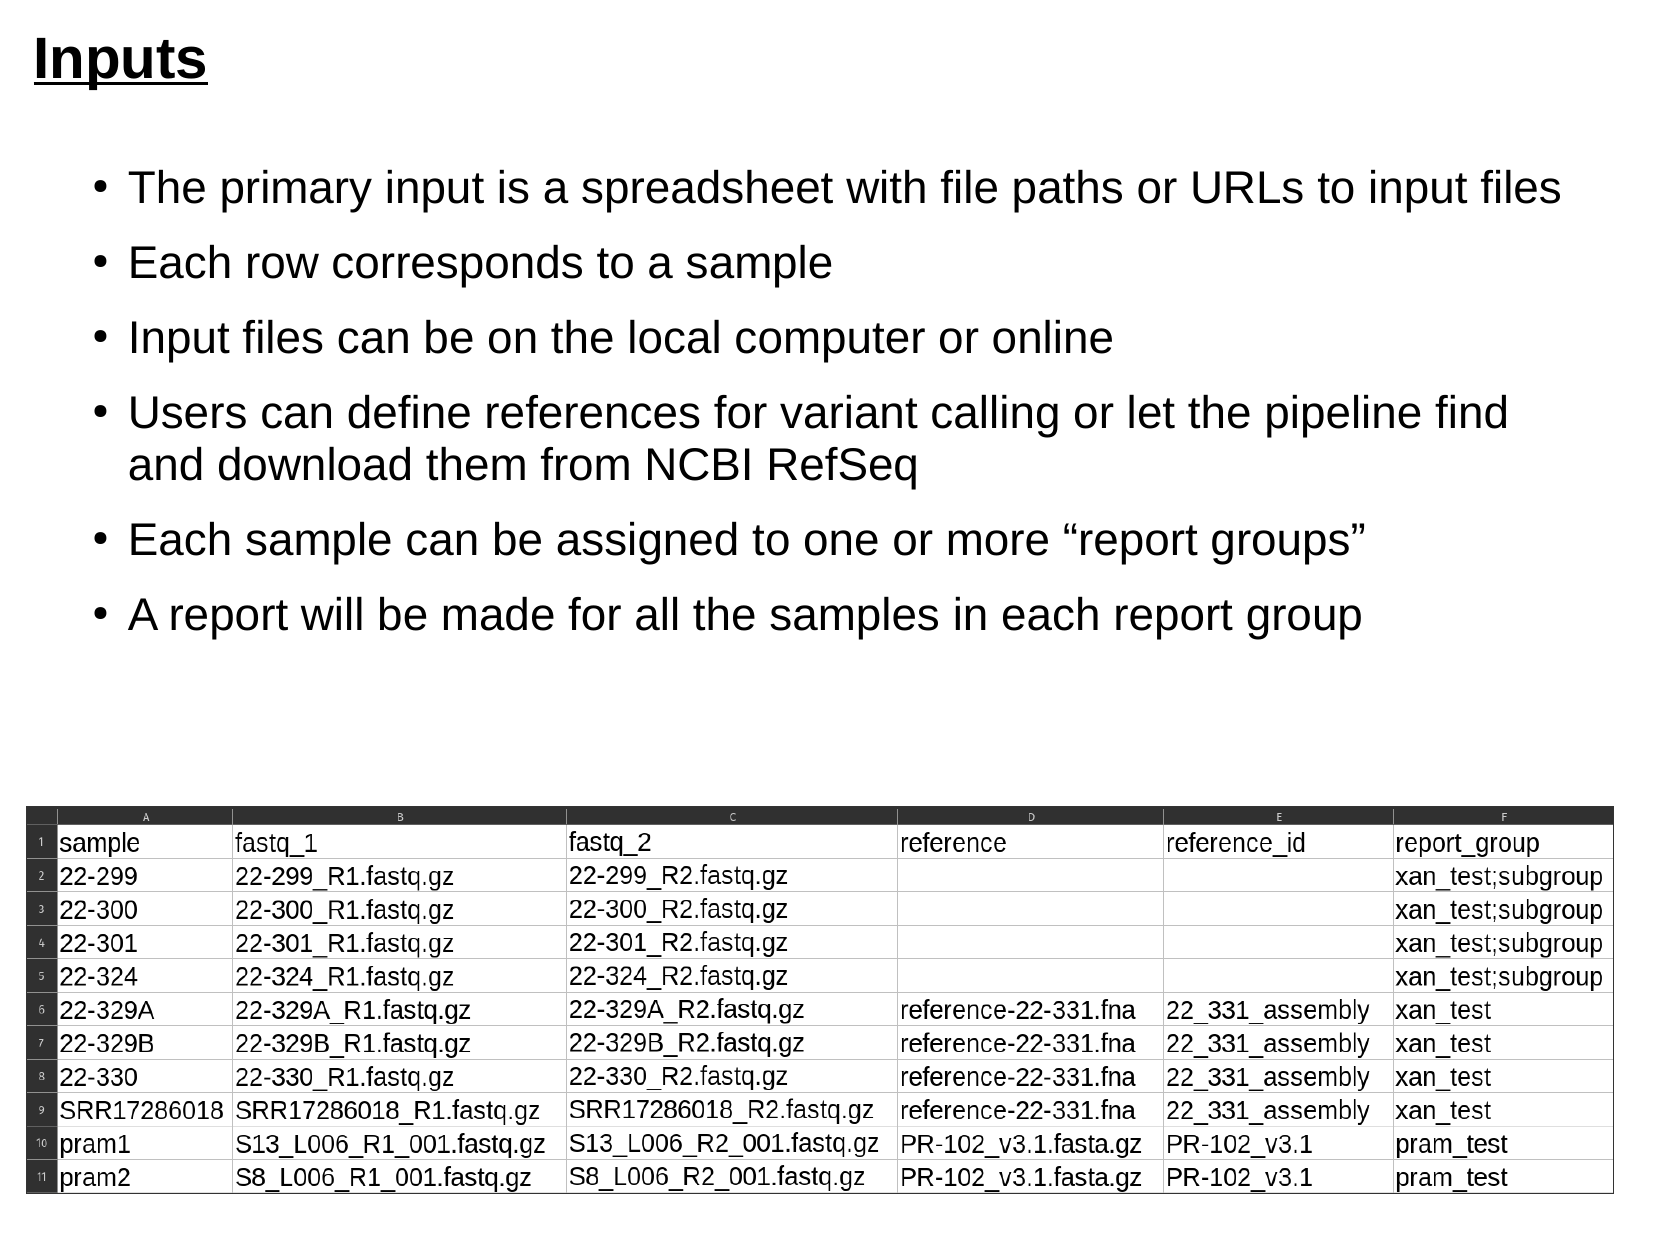

Inputs
The primary input is a spreadsheet with file paths or URLs to input files
Each row corresponds to a sample
Input files can be on the local computer or online
Users can define references for variant calling or let the pipeline find and download them from NCBI RefSeq
Each sample can be assigned to one or more “report groups”
A report will be made for all the samples in each report group